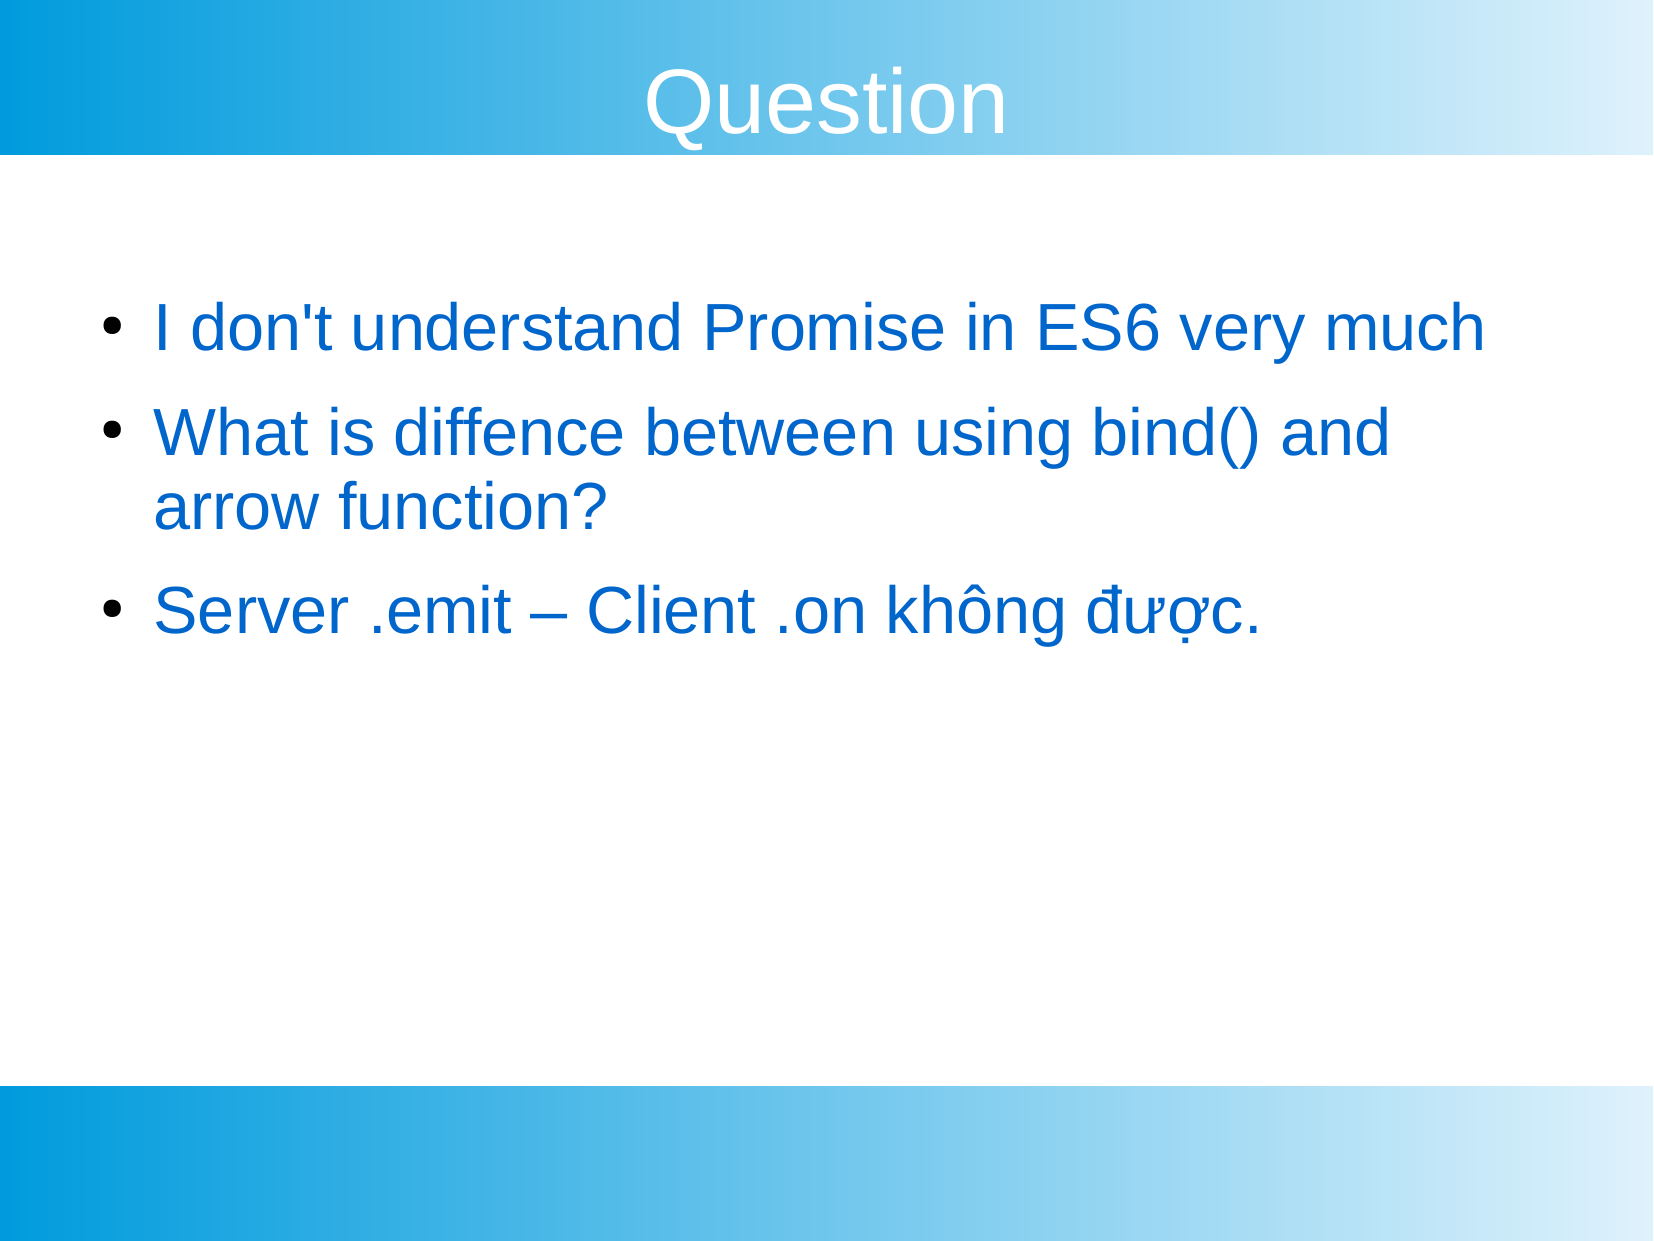

# Question
I don't understand Promise in ES6 very much
What is diffence between using bind() and arrow function?
Server .emit – Client .on không được.